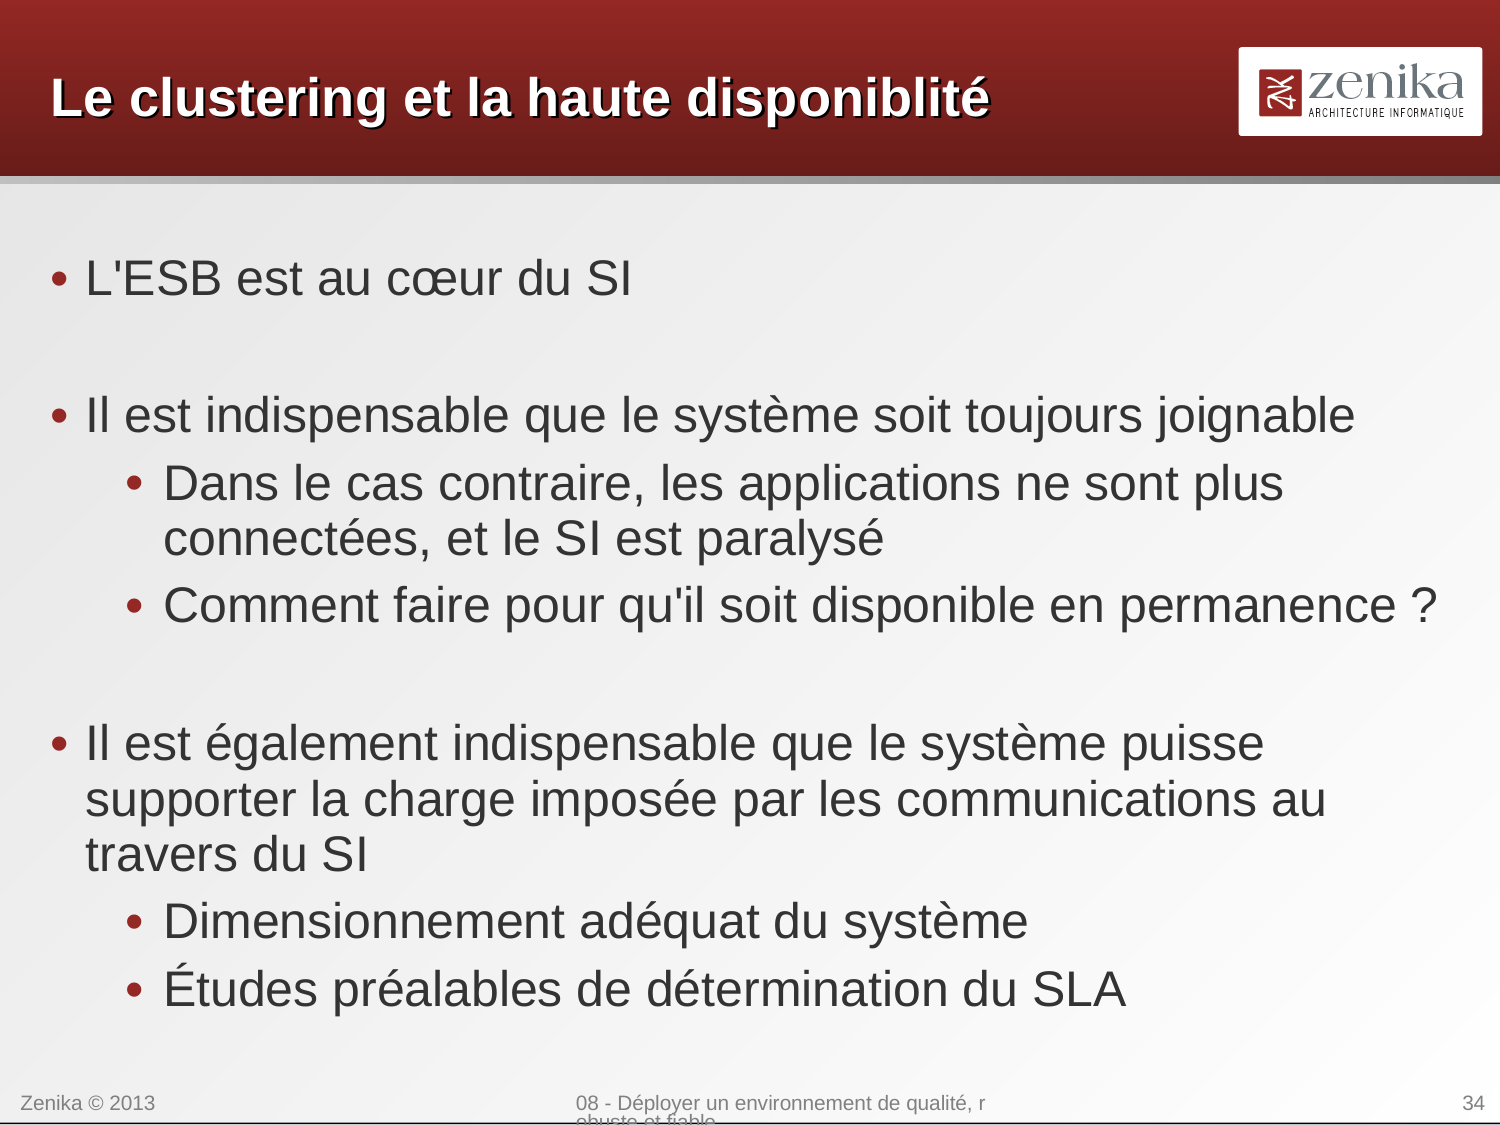

# Le clustering et la haute disponiblité
L'ESB est au cœur du SI
Il est indispensable que le système soit toujours joignable
Dans le cas contraire, les applications ne sont plus connectées, et le SI est paralysé
Comment faire pour qu'il soit disponible en permanence ?
Il est également indispensable que le système puisse supporter la charge imposée par les communications au travers du SI
Dimensionnement adéquat du système
Études préalables de détermination du SLA